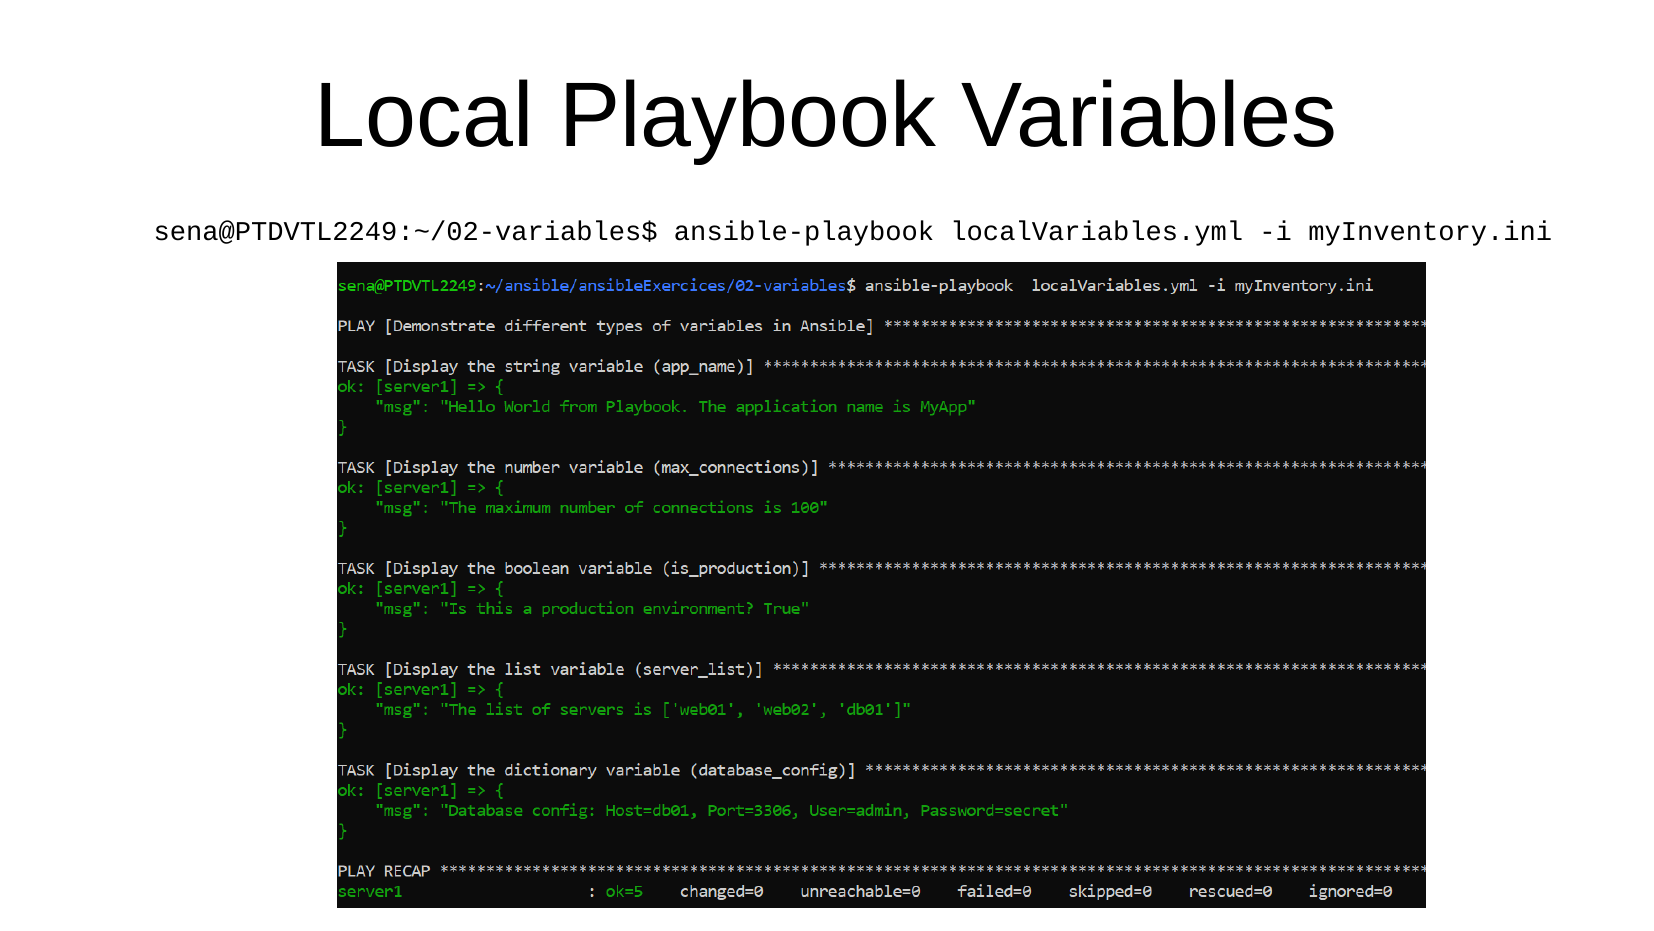

# Local Playbook Variables
sena@PTDVTL2249:~/02-variables$ ansible-playbook localVariables.yml -i myInventory.ini